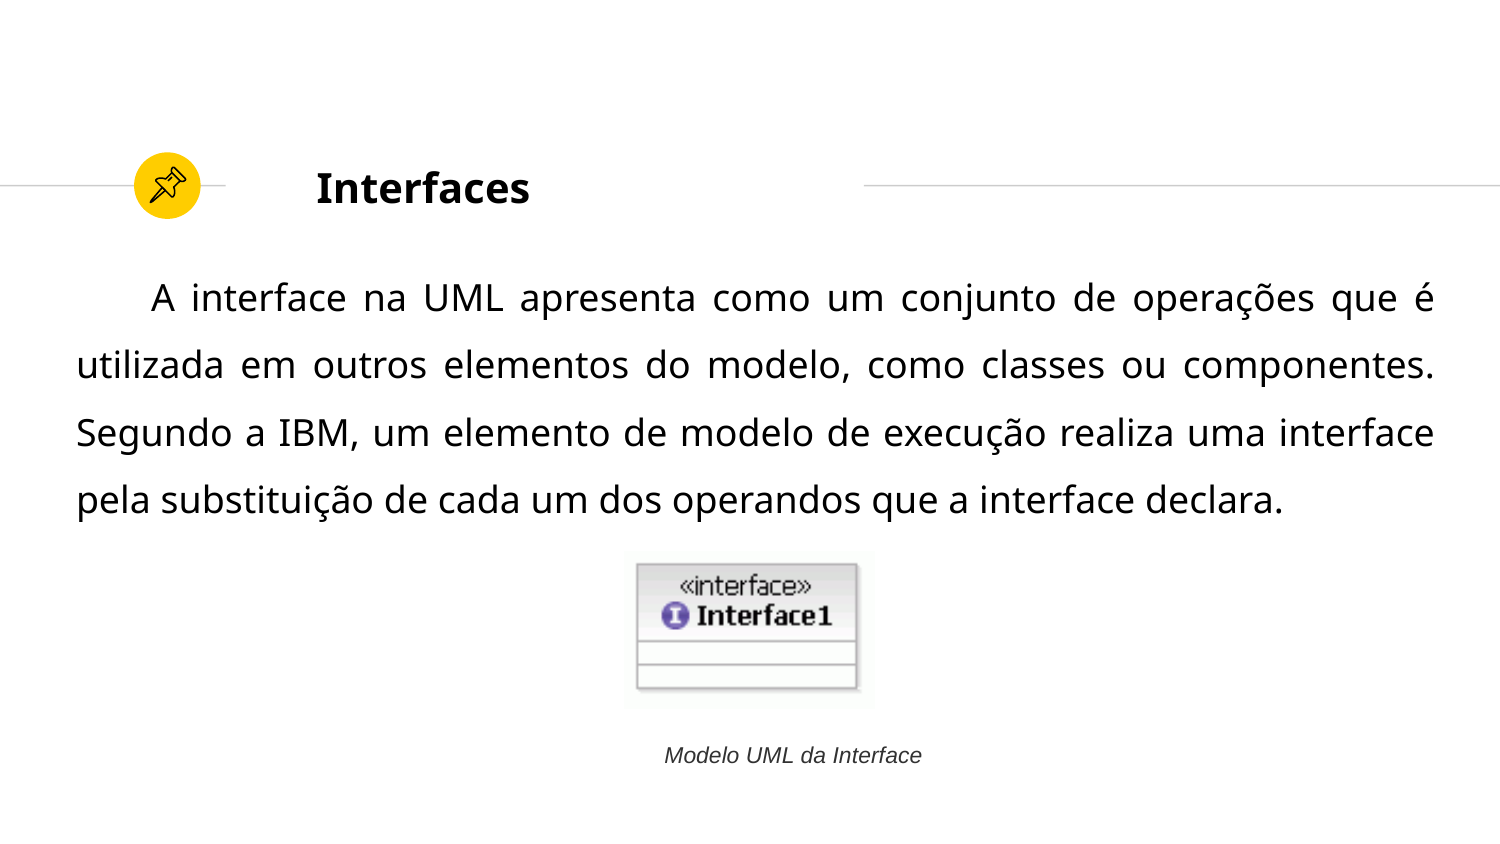

# Interfaces
A interface na UML apresenta como um conjunto de operações que é utilizada em outros elementos do modelo, como classes ou componentes. Segundo a IBM, um elemento de modelo de execução realiza uma interface pela substituição de cada um dos operandos que a interface declara.
Modelo UML da Interface